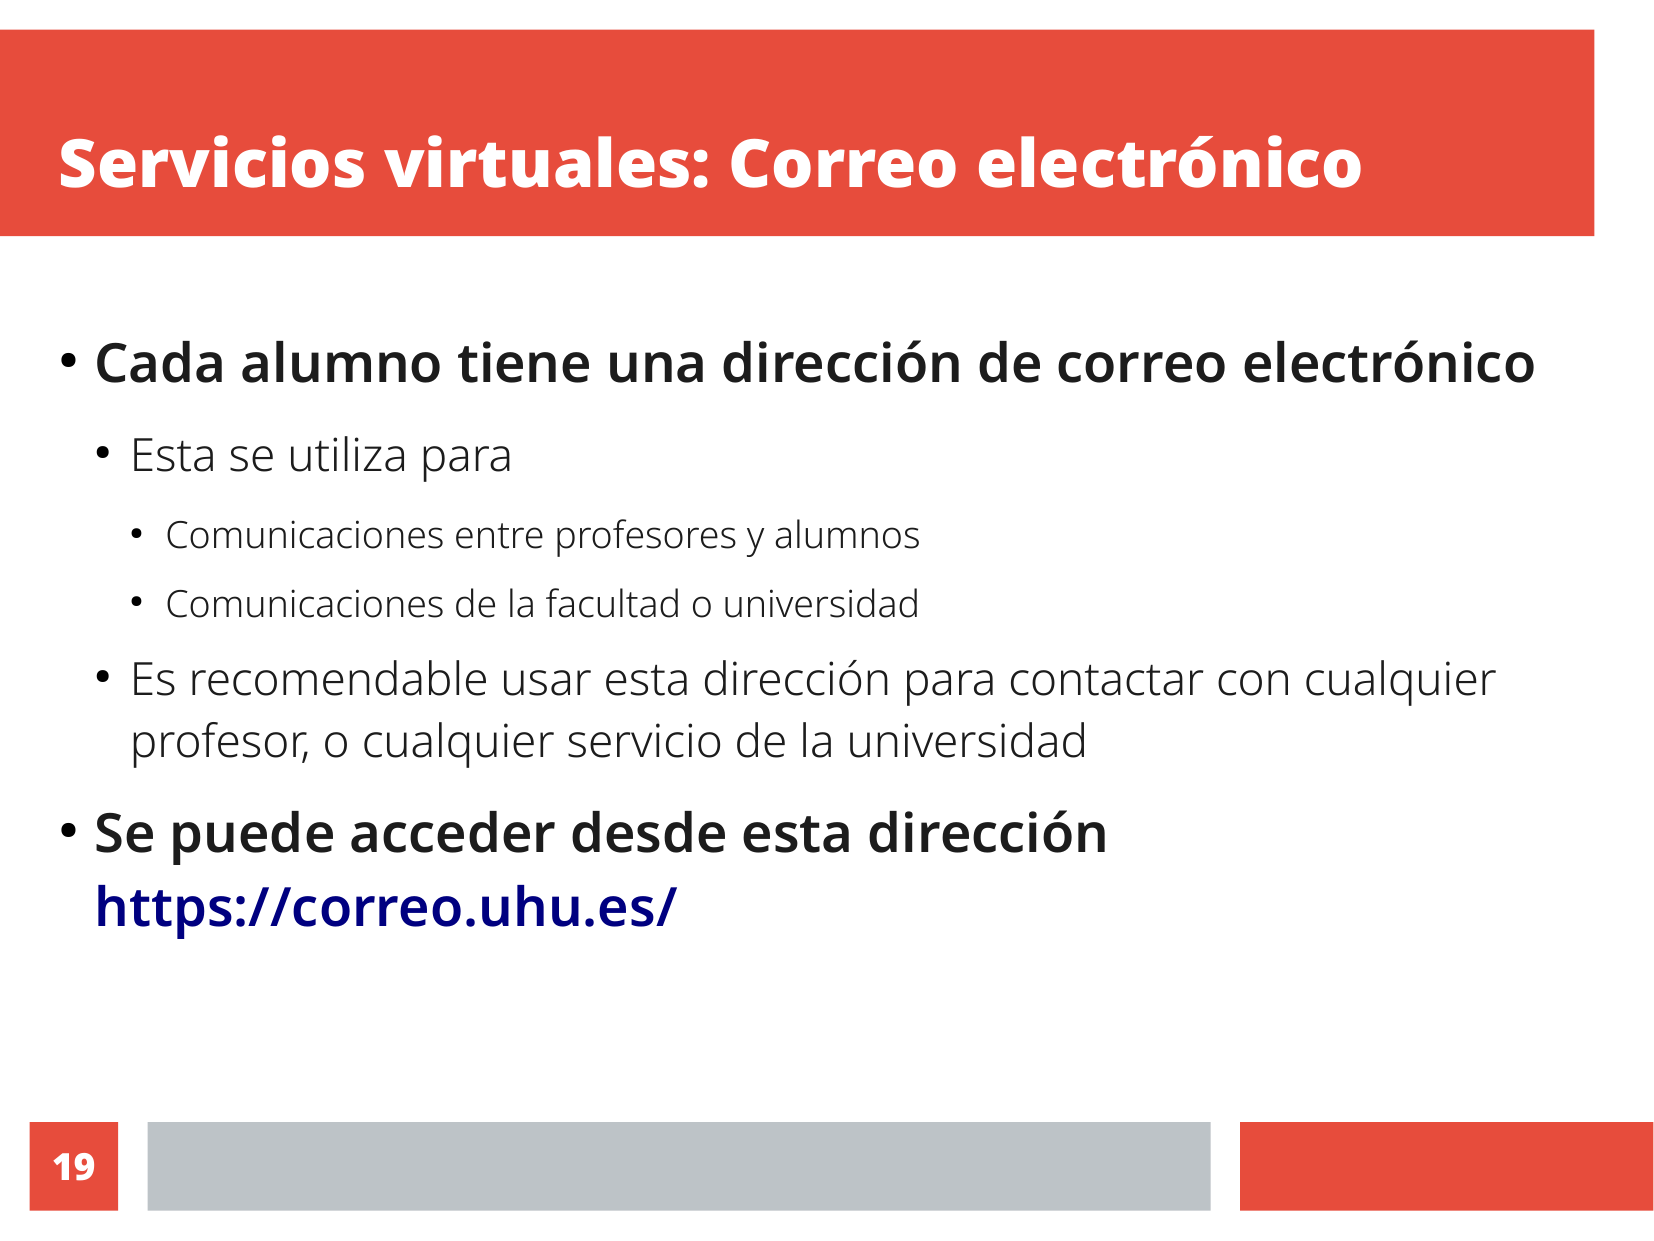

# Servicios virtuales: Correo electrónico
Cada alumno tiene una dirección de correo electrónico
Esta se utiliza para
Comunicaciones entre profesores y alumnos
Comunicaciones de la facultad o universidad
Es recomendable usar esta dirección para contactar con cualquier profesor, o cualquier servicio de la universidad
Se puede acceder desde esta dirección
https://correo.uhu.es/
19